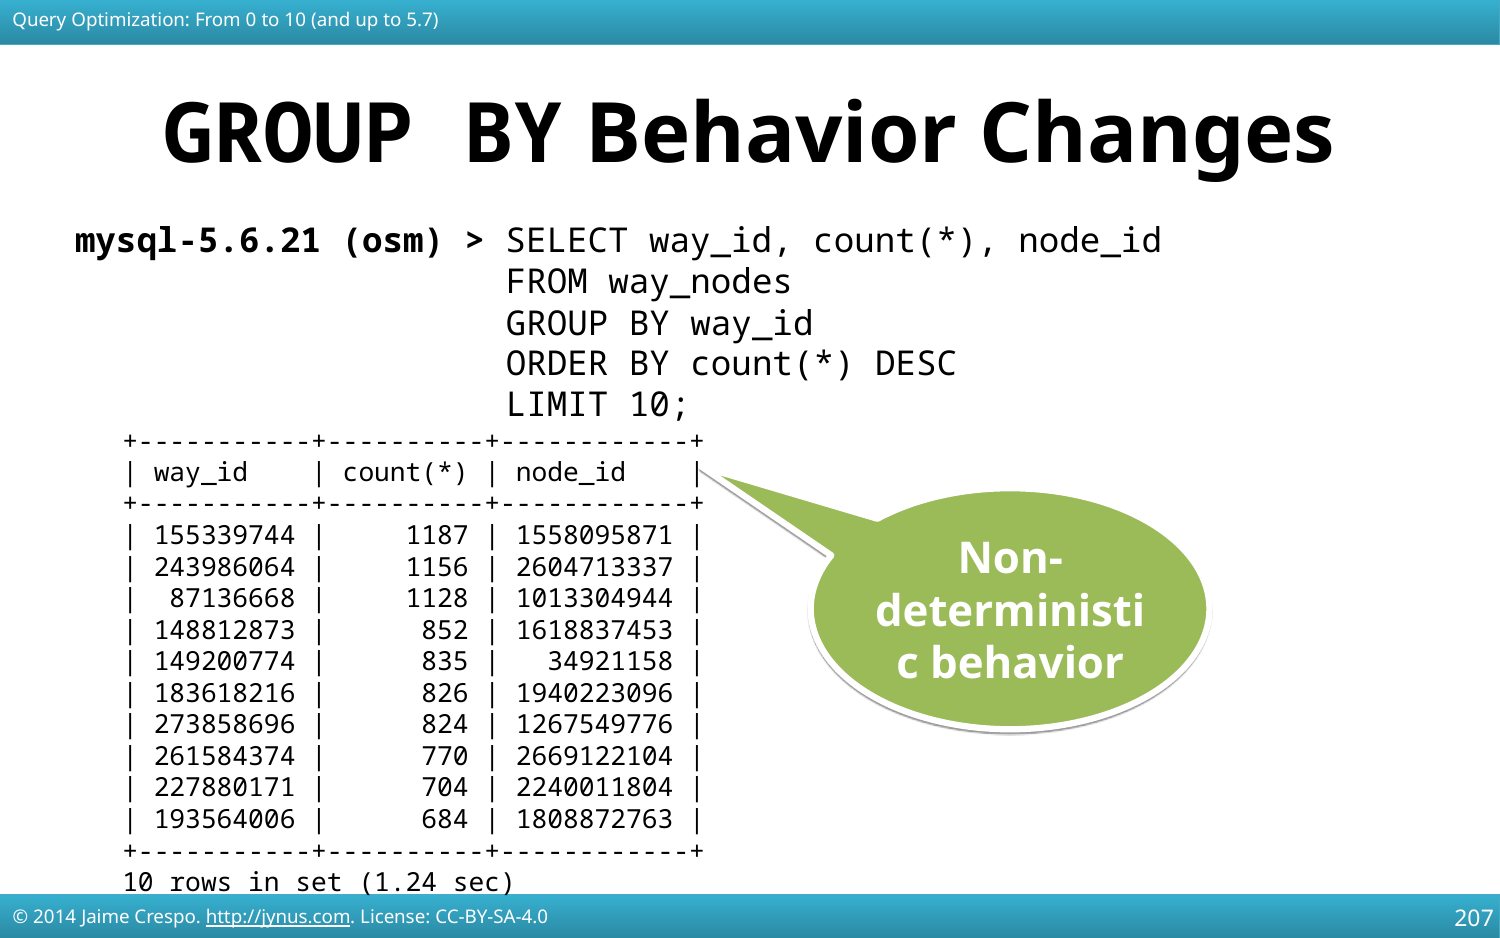

# GROUP BY Behavior Changes
mysql-5.6.21 (osm) > SELECT way_id, count(*), node_id
 FROM way_nodes
 GROUP BY way_id
 ORDER BY count(*) DESC
 LIMIT 10;
+-----------+----------+------------+
| way_id | count(*) | node_id |
+-----------+----------+------------+
| 155339744 | 1187 | 1558095871 |
| 243986064 | 1156 | 2604713337 |
| 87136668 | 1128 | 1013304944 |
| 148812873 | 852 | 1618837453 |
| 149200774 | 835 | 34921158 |
| 183618216 | 826 | 1940223096 |
| 273858696 | 824 | 1267549776 |
| 261584374 | 770 | 2669122104 |
| 227880171 | 704 | 2240011804 |
| 193564006 | 684 | 1808872763 |
+-----------+----------+------------+
10 rows in set (1.24 sec)
Non-deterministic behavior